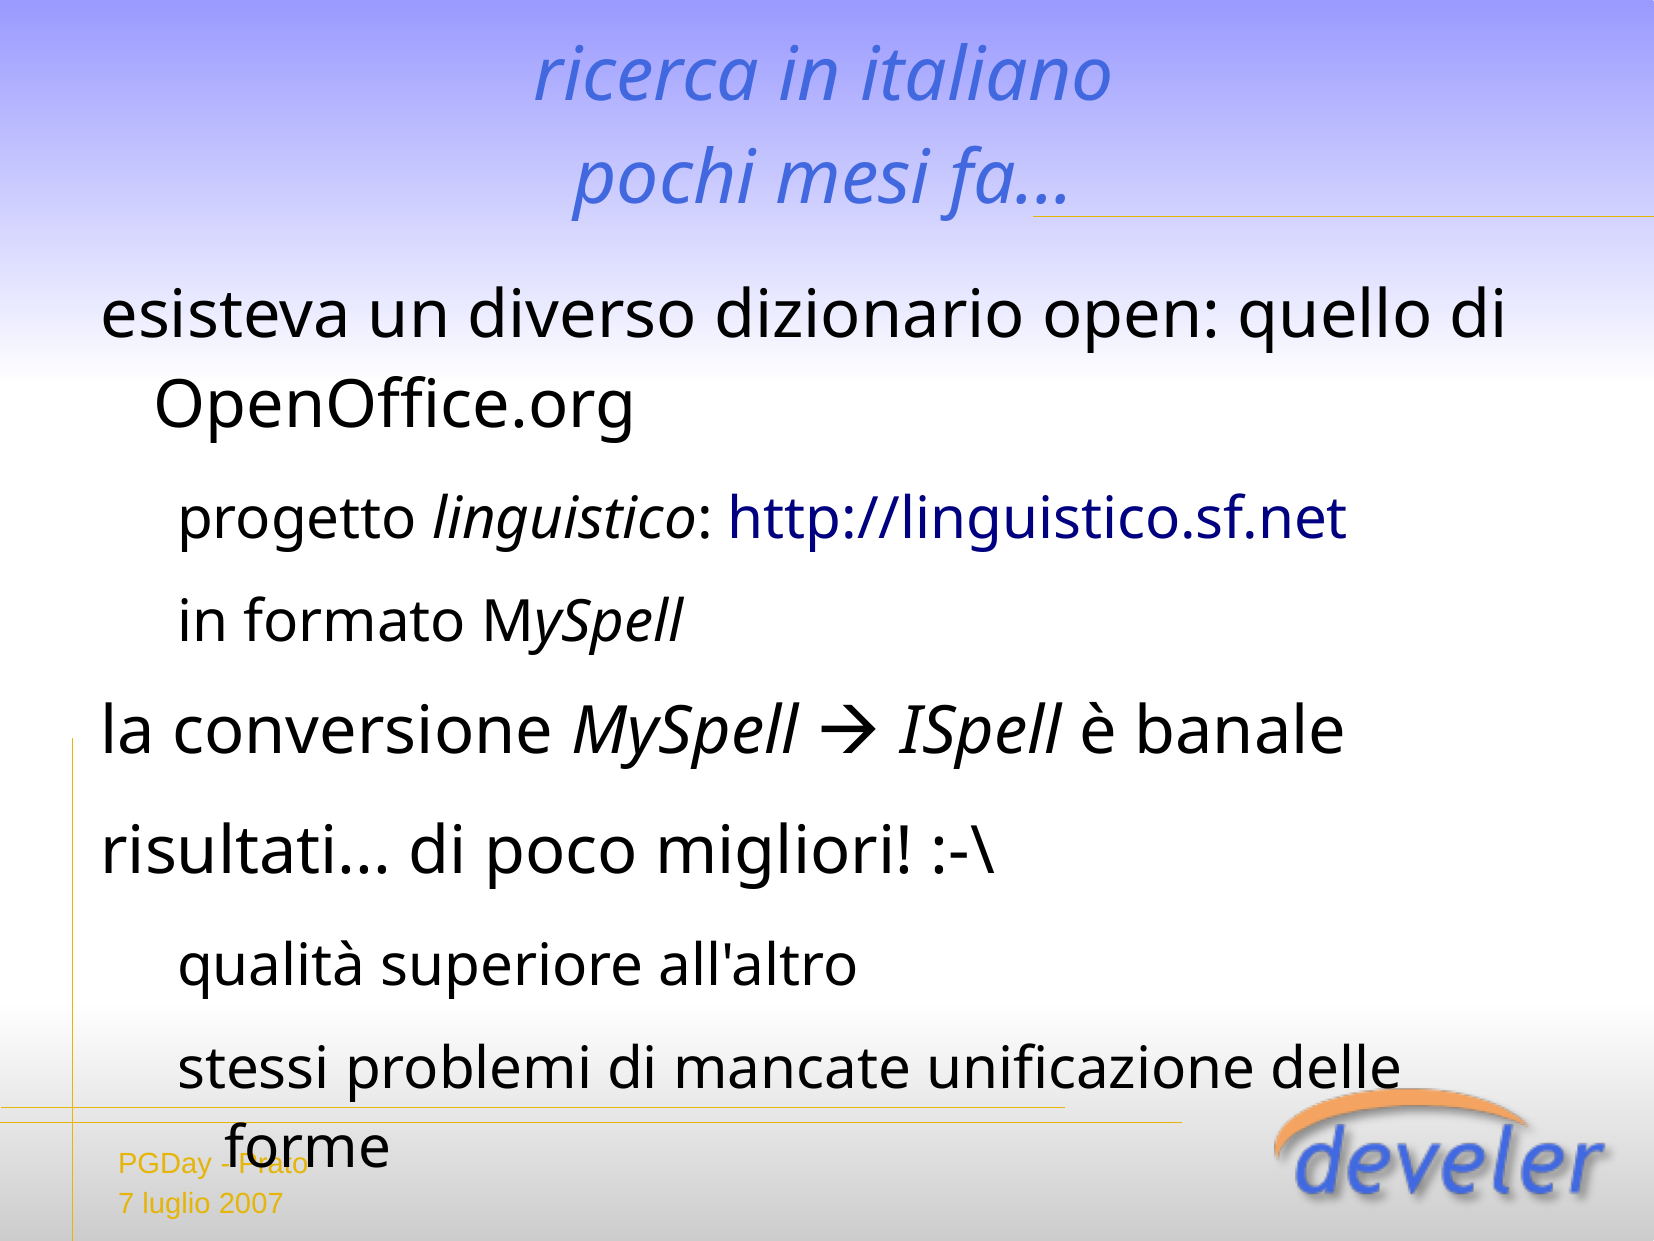

# ricerca in italiano pochi mesi fa...
esisteva un diverso dizionario open: quello di OpenOffice.org
progetto linguistico: http://linguistico.sf.net
in formato MySpell
la conversione MySpell  ISpell è banale
risultati... di poco migliori! :-\
qualità superiore all'altro
stessi problemi di mancate unificazione delle forme
PGDay - Prato
7 luglio 2007